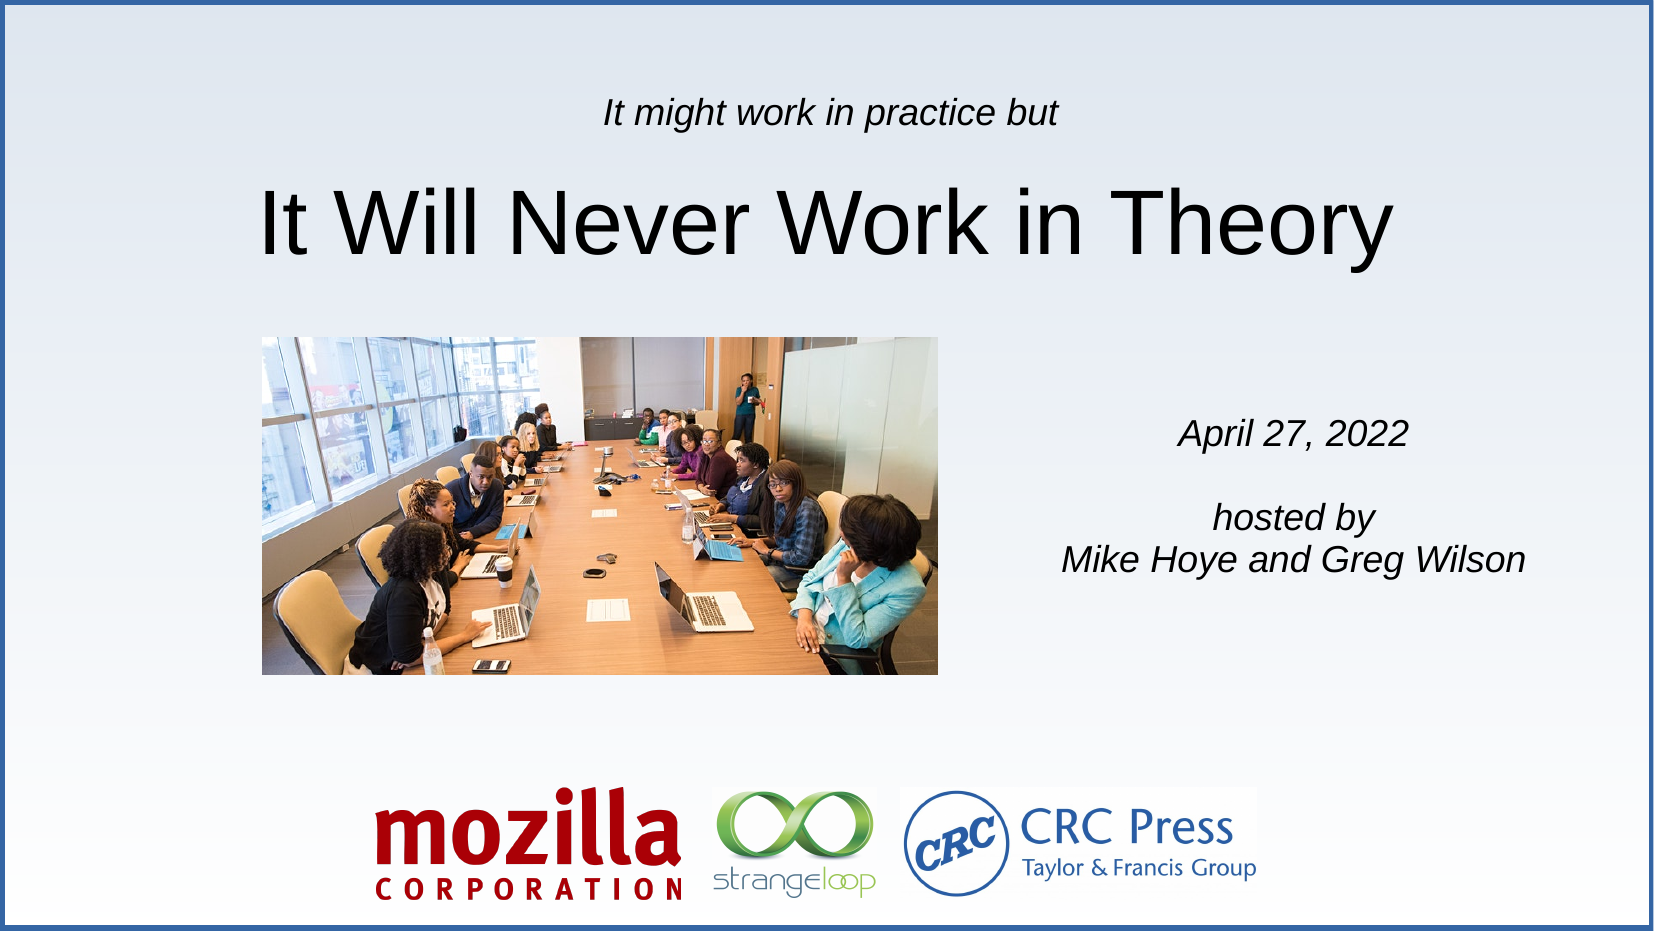

It might work in practice but
# It Will Never Work in Theory
April 27, 2022
hosted by
Mike Hoye and Greg Wilson